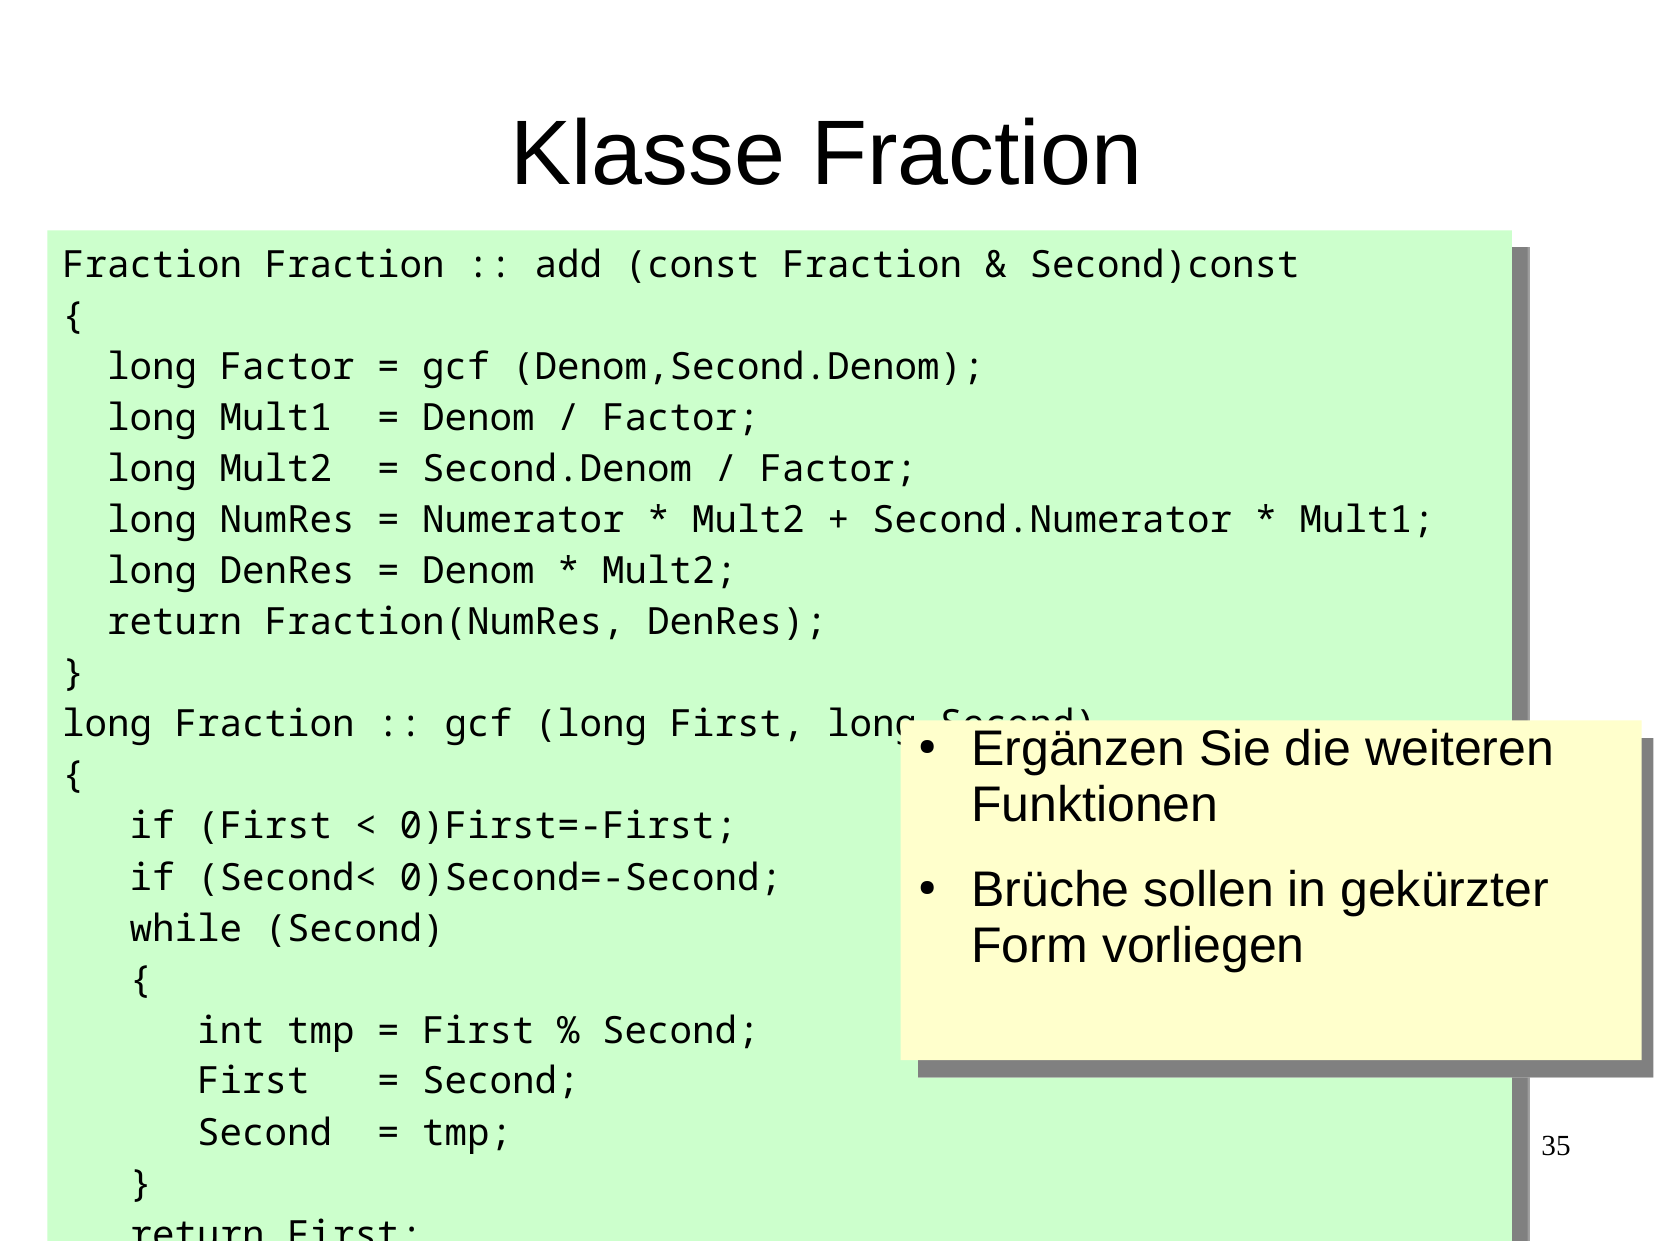

# Klasse Fraction
Fraction Fraction :: add (const Fraction & Second)const
{
 long Factor = gcf (Denom,Second.Denom);
 long Mult1 = Denom / Factor;
 long Mult2 = Second.Denom / Factor;
 long NumRes = Numerator * Mult2 + Second.Numerator * Mult1;
 long DenRes = Denom * Mult2;
 return Fraction(NumRes, DenRes);
}
long Fraction :: gcf (long First, long Second)
{
 if (First < 0)First=-First;
 if (Second< 0)Second=-Second;
 while (Second)
 {
 int tmp = First % Second;
 First = Second;
 Second = tmp;
 }
 return First;
}
Ergänzen Sie die weiteren Funktionen
Brüche sollen in gekürzter Form vorliegen
35